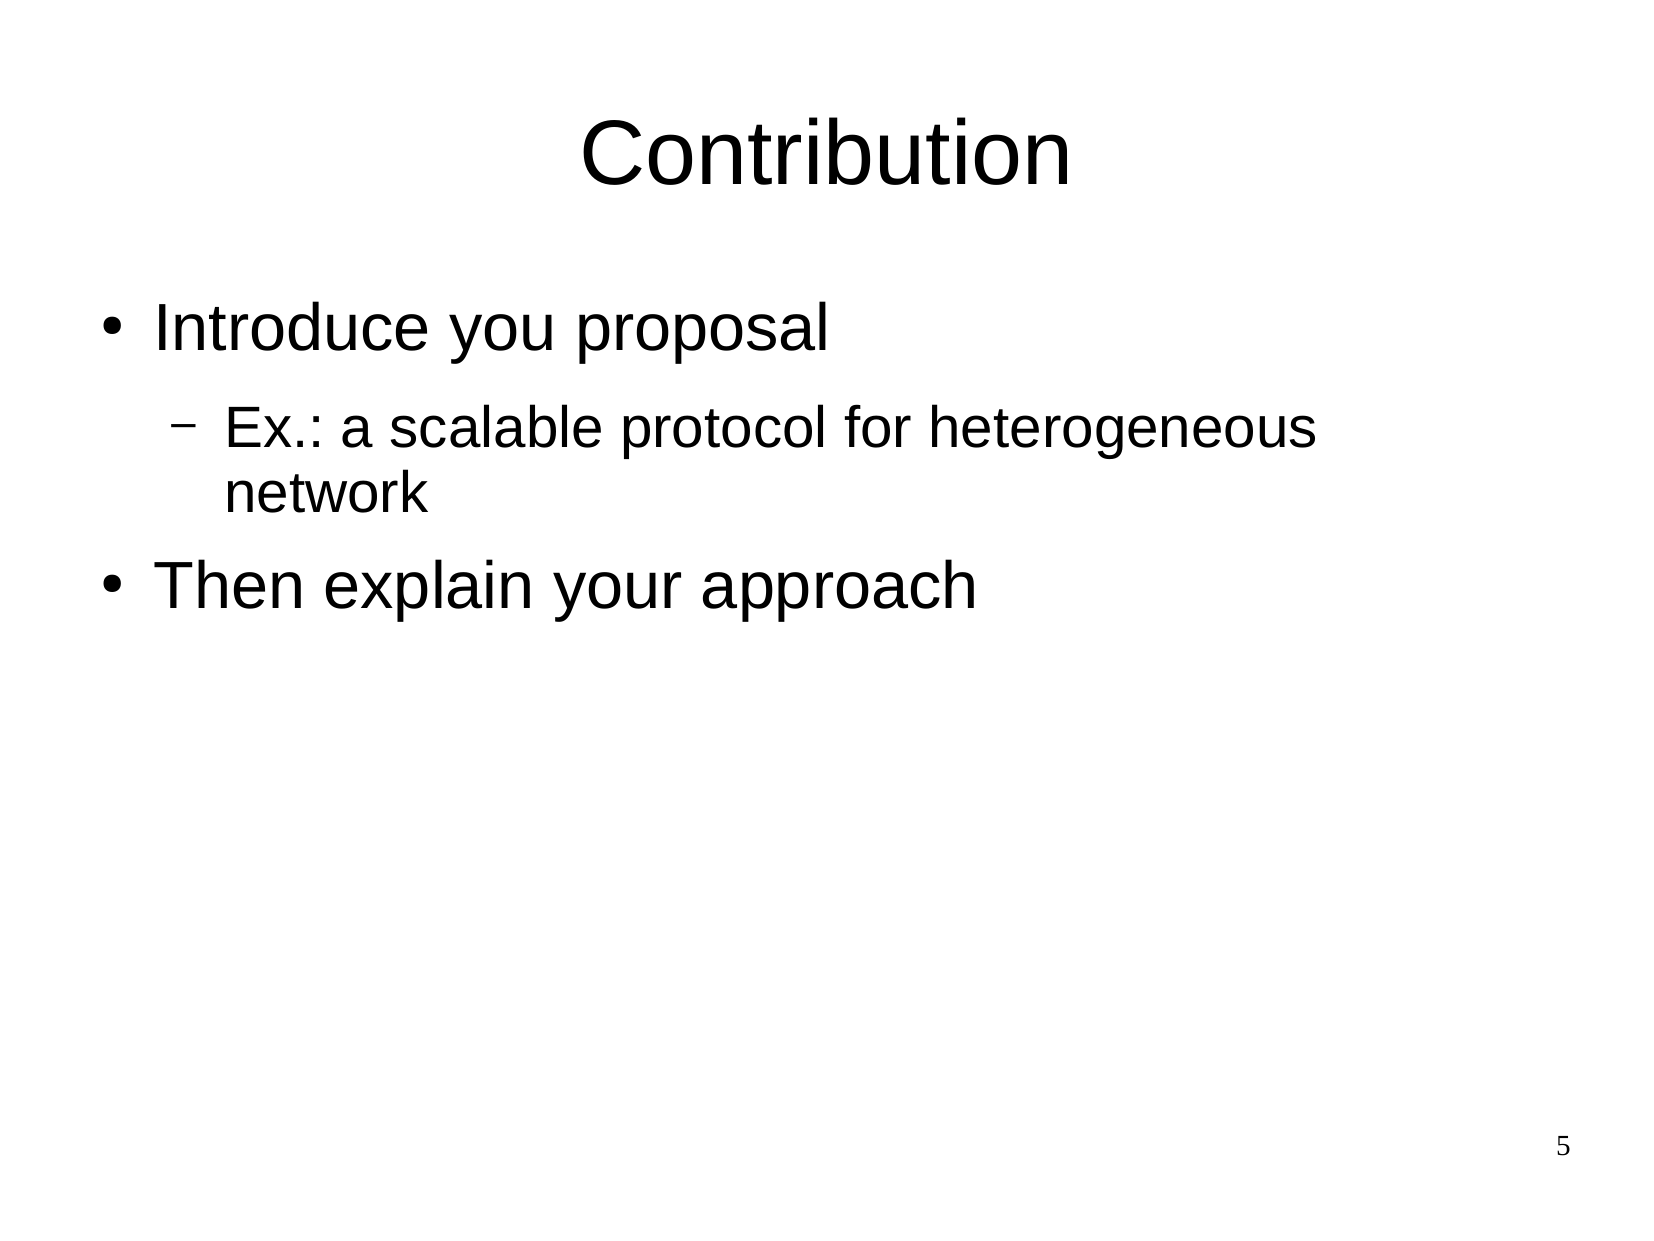

# Contribution
Introduce you proposal
Ex.: a scalable protocol for heterogeneous network
Then explain your approach
5